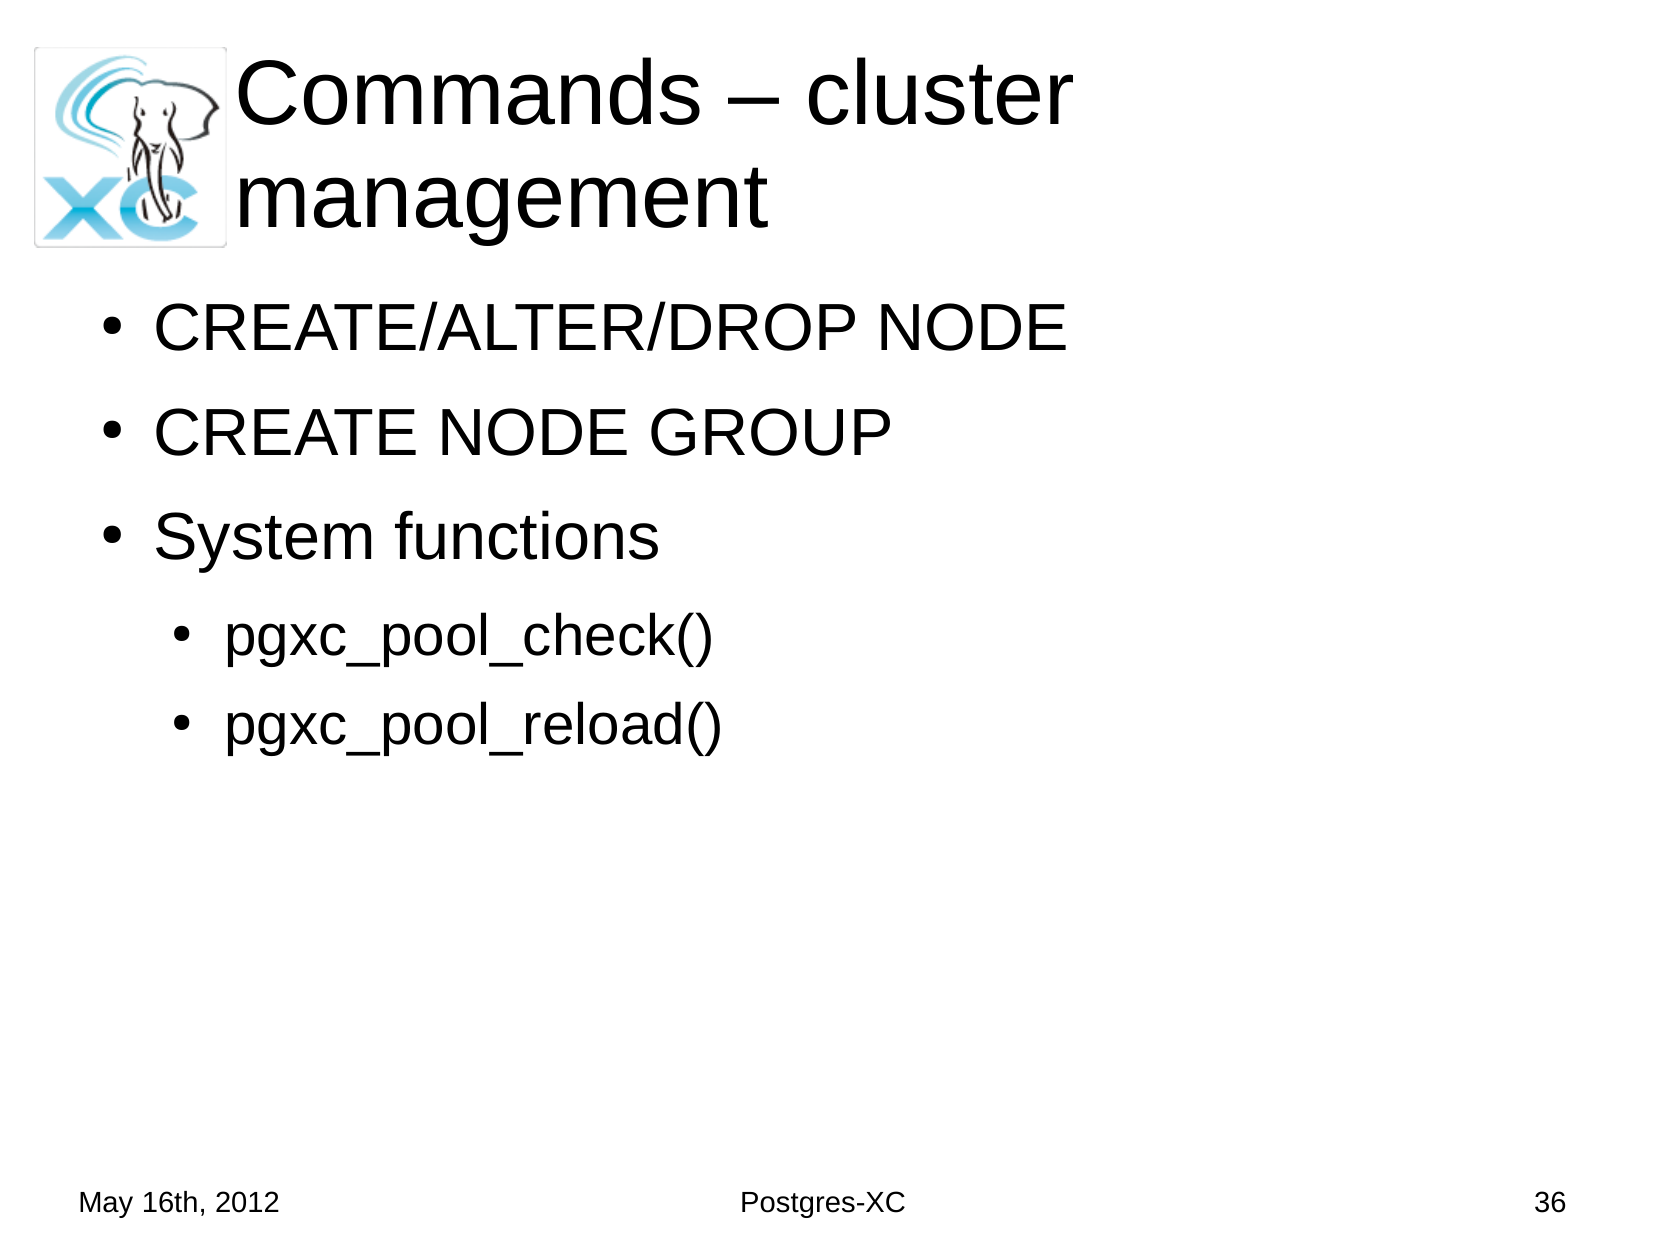

# Commands – cluster management
CREATE/ALTER/DROP NODE
CREATE NODE GROUP
System functions
pgxc_pool_check()
pgxc_pool_reload()
36